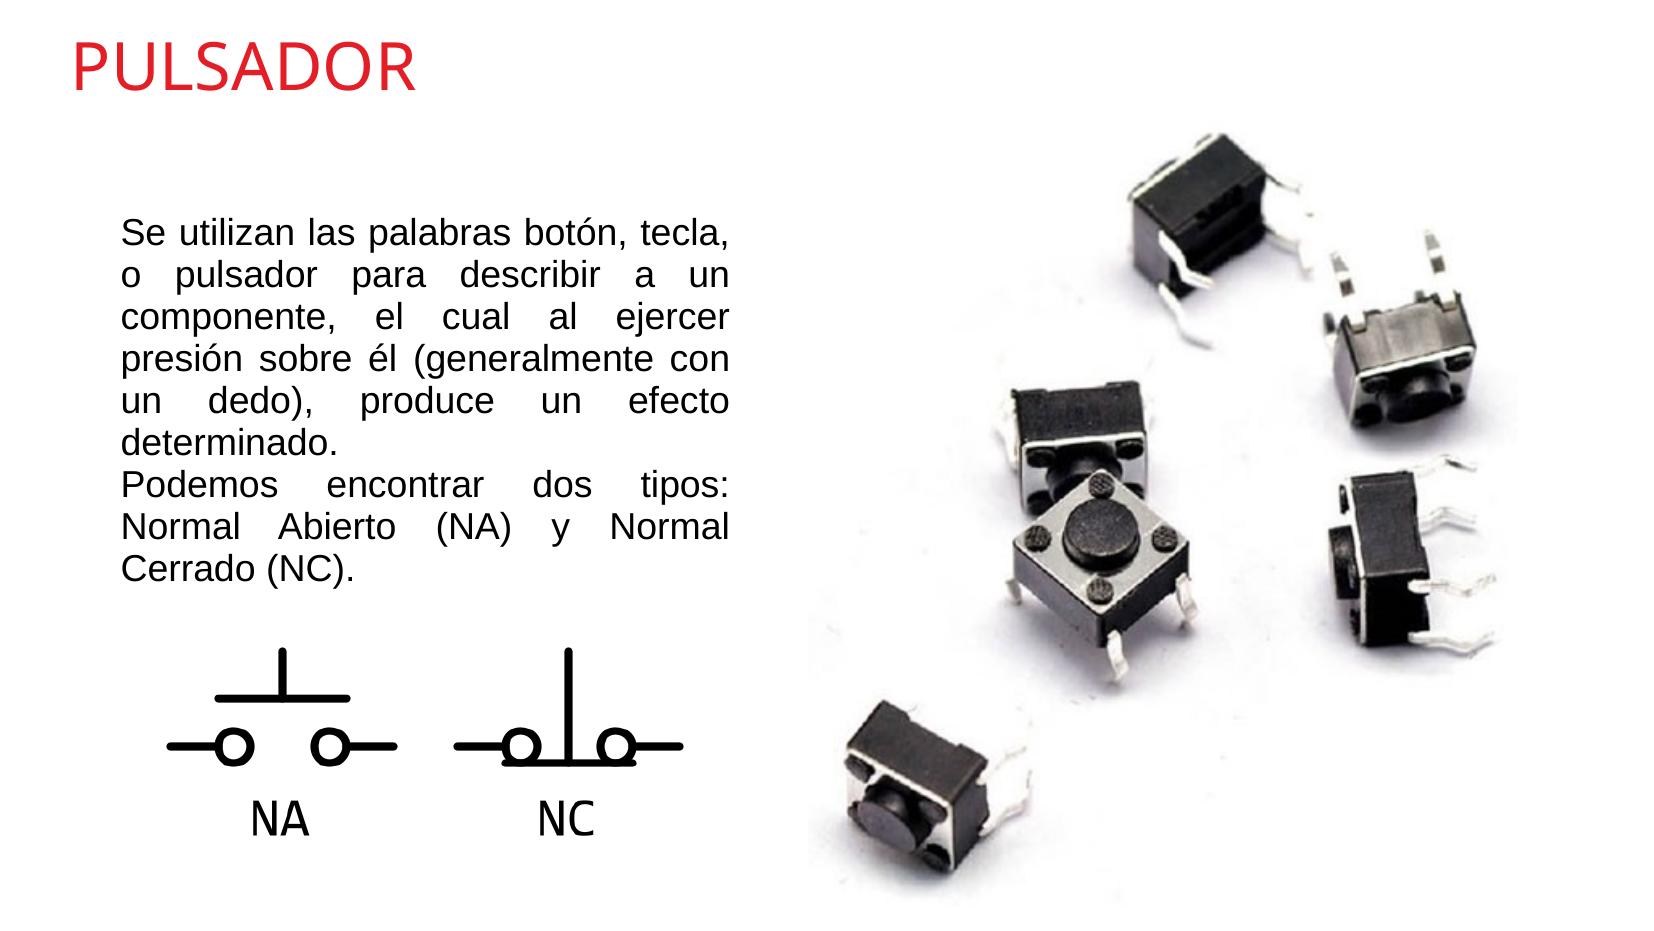

# PULSADOR
Se utilizan las palabras botón, tecla, o pulsador para describir a un componente, el cual al ejercer presión sobre él (generalmente con un dedo), produce un efecto determinado.
Podemos encontrar dos tipos: Normal Abierto (NA) y Normal Cerrado (NC).